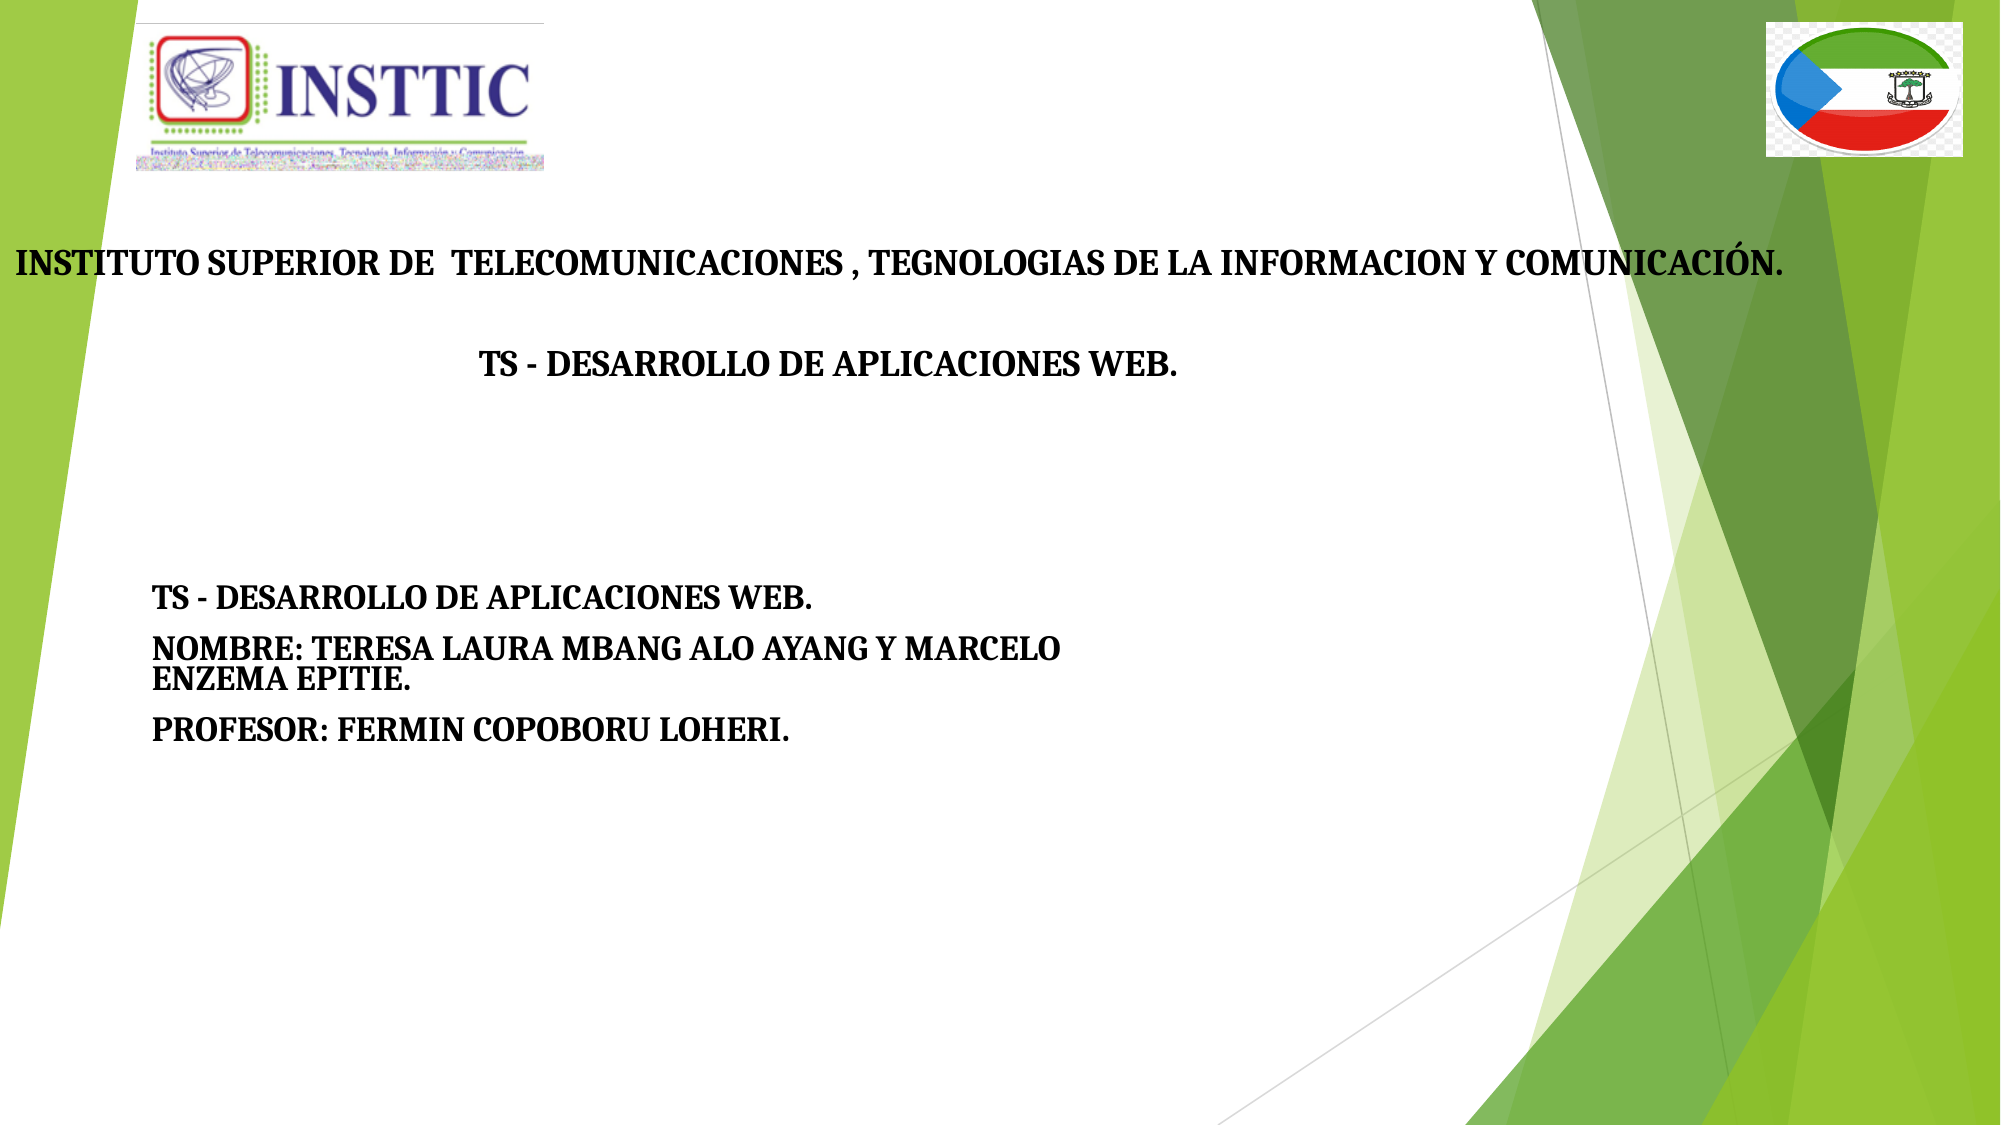

# INSTITUTO SUPERIOR DE TELECOMUNICACIONES , TEGNOLOGIAS DE LA INFORMACION Y COMUNICACIÓN.
TS - DESARROLLO DE APLICACIONES WEB.
TS - DESARROLLO DE APLICACIONES WEB.
NOMBRE: TERESA LAURA MBANG ALO AYANG Y MARCELO ENZEMA EPITIE.
PROFESOR: FERMIN COPOBORU LOHERI.